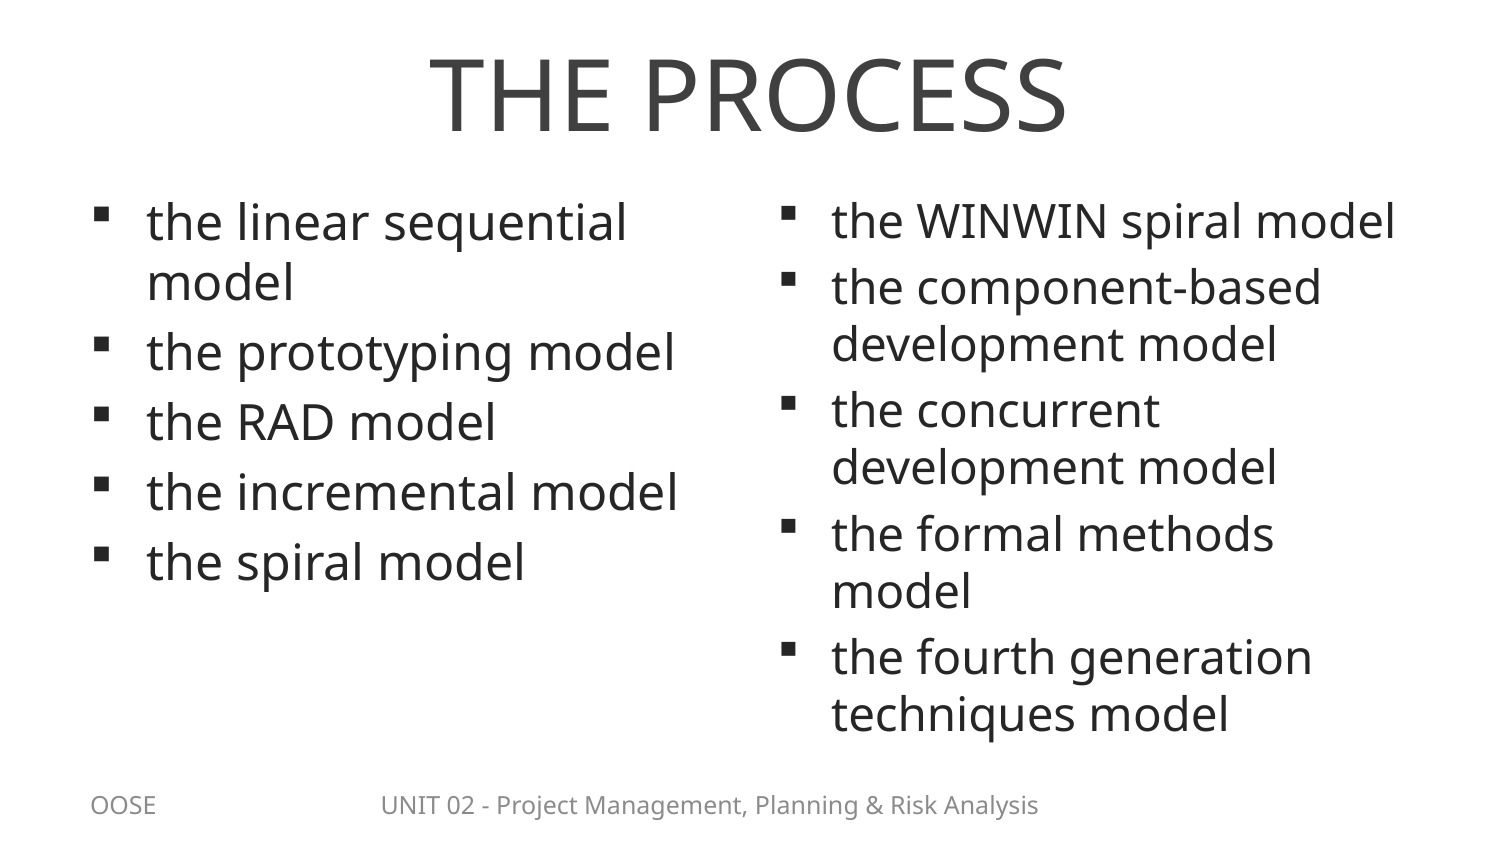

# The PROCESS
the linear sequential model
the prototyping model
the RAD model
the incremental model
the spiral model
the WINWIN spiral model
the component-based development model
the concurrent development model
the formal methods model
the fourth generation techniques model
OOSE
UNIT 02 - Project Management, Planning & Risk Analysis